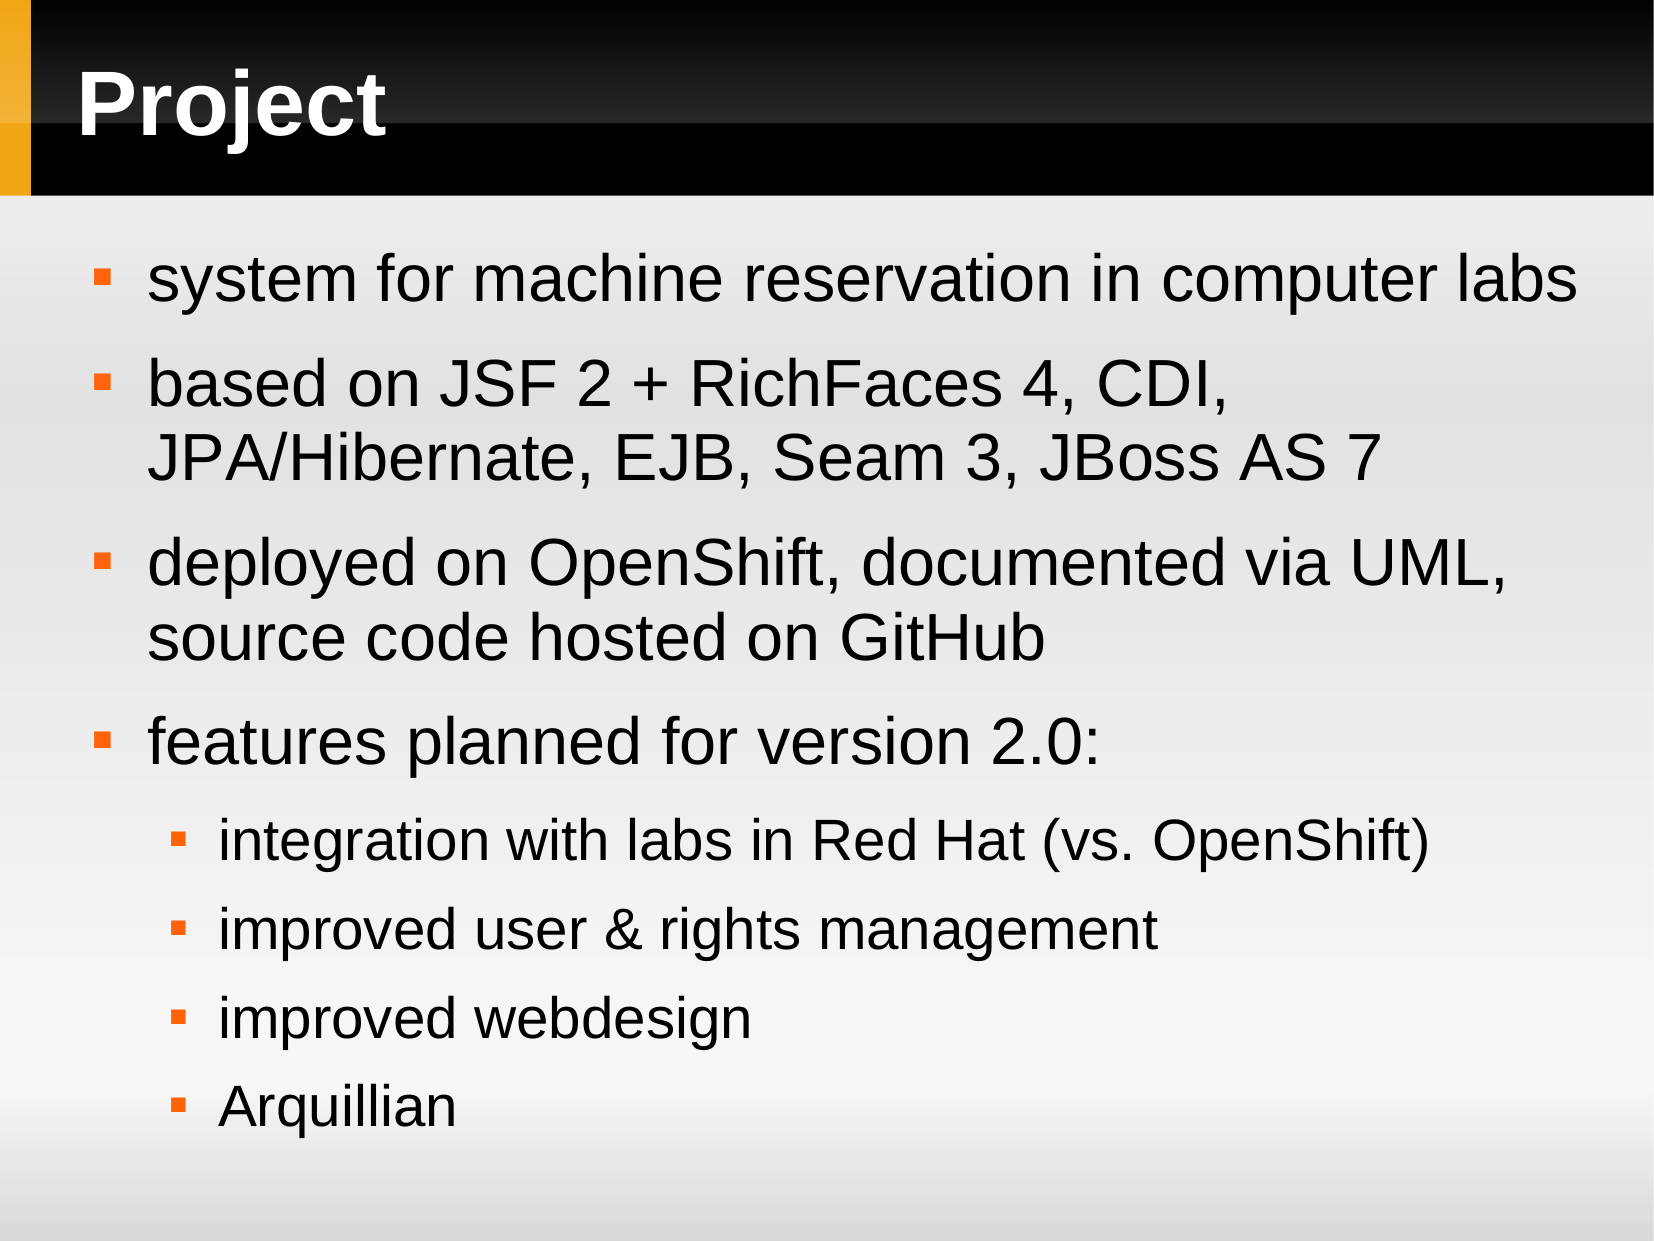

# Project
system for machine reservation in computer labs
based on JSF 2 + RichFaces 4, CDI, JPA/Hibernate, EJB, Seam 3, JBoss AS 7
deployed on OpenShift, documented via UML, source code hosted on GitHub
features planned for version 2.0:
integration with labs in Red Hat (vs. OpenShift)
improved user & rights management
improved webdesign
Arquillian